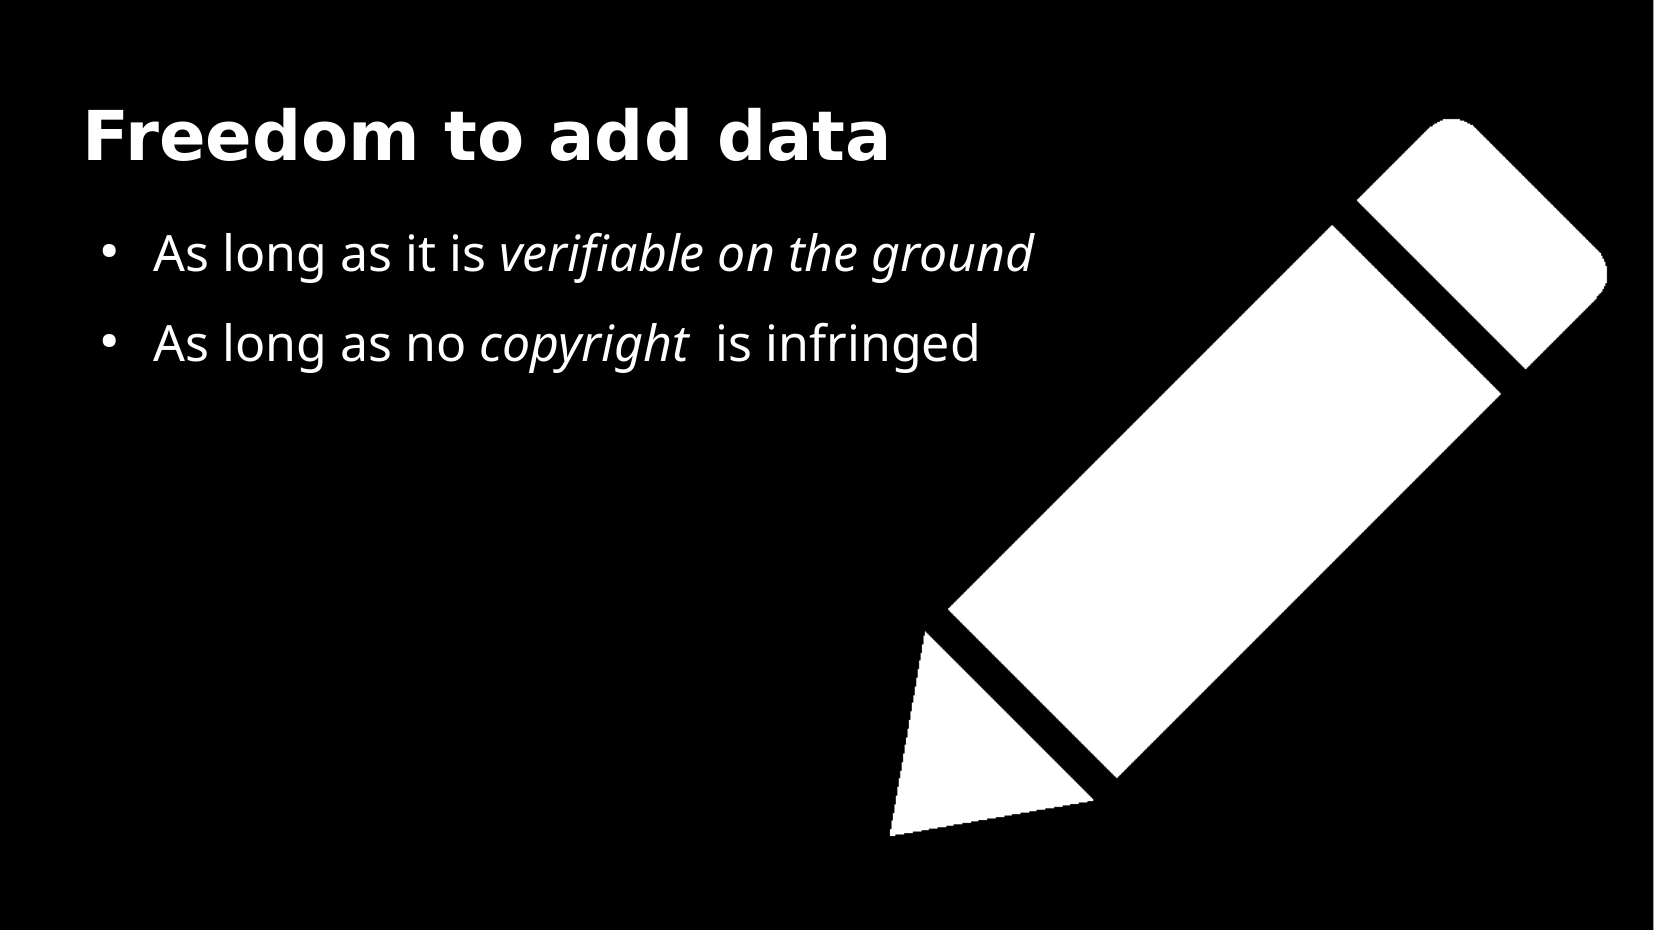

# Freedom to add data
As long as it is verifiable on the ground
As long as no copyright is infringed